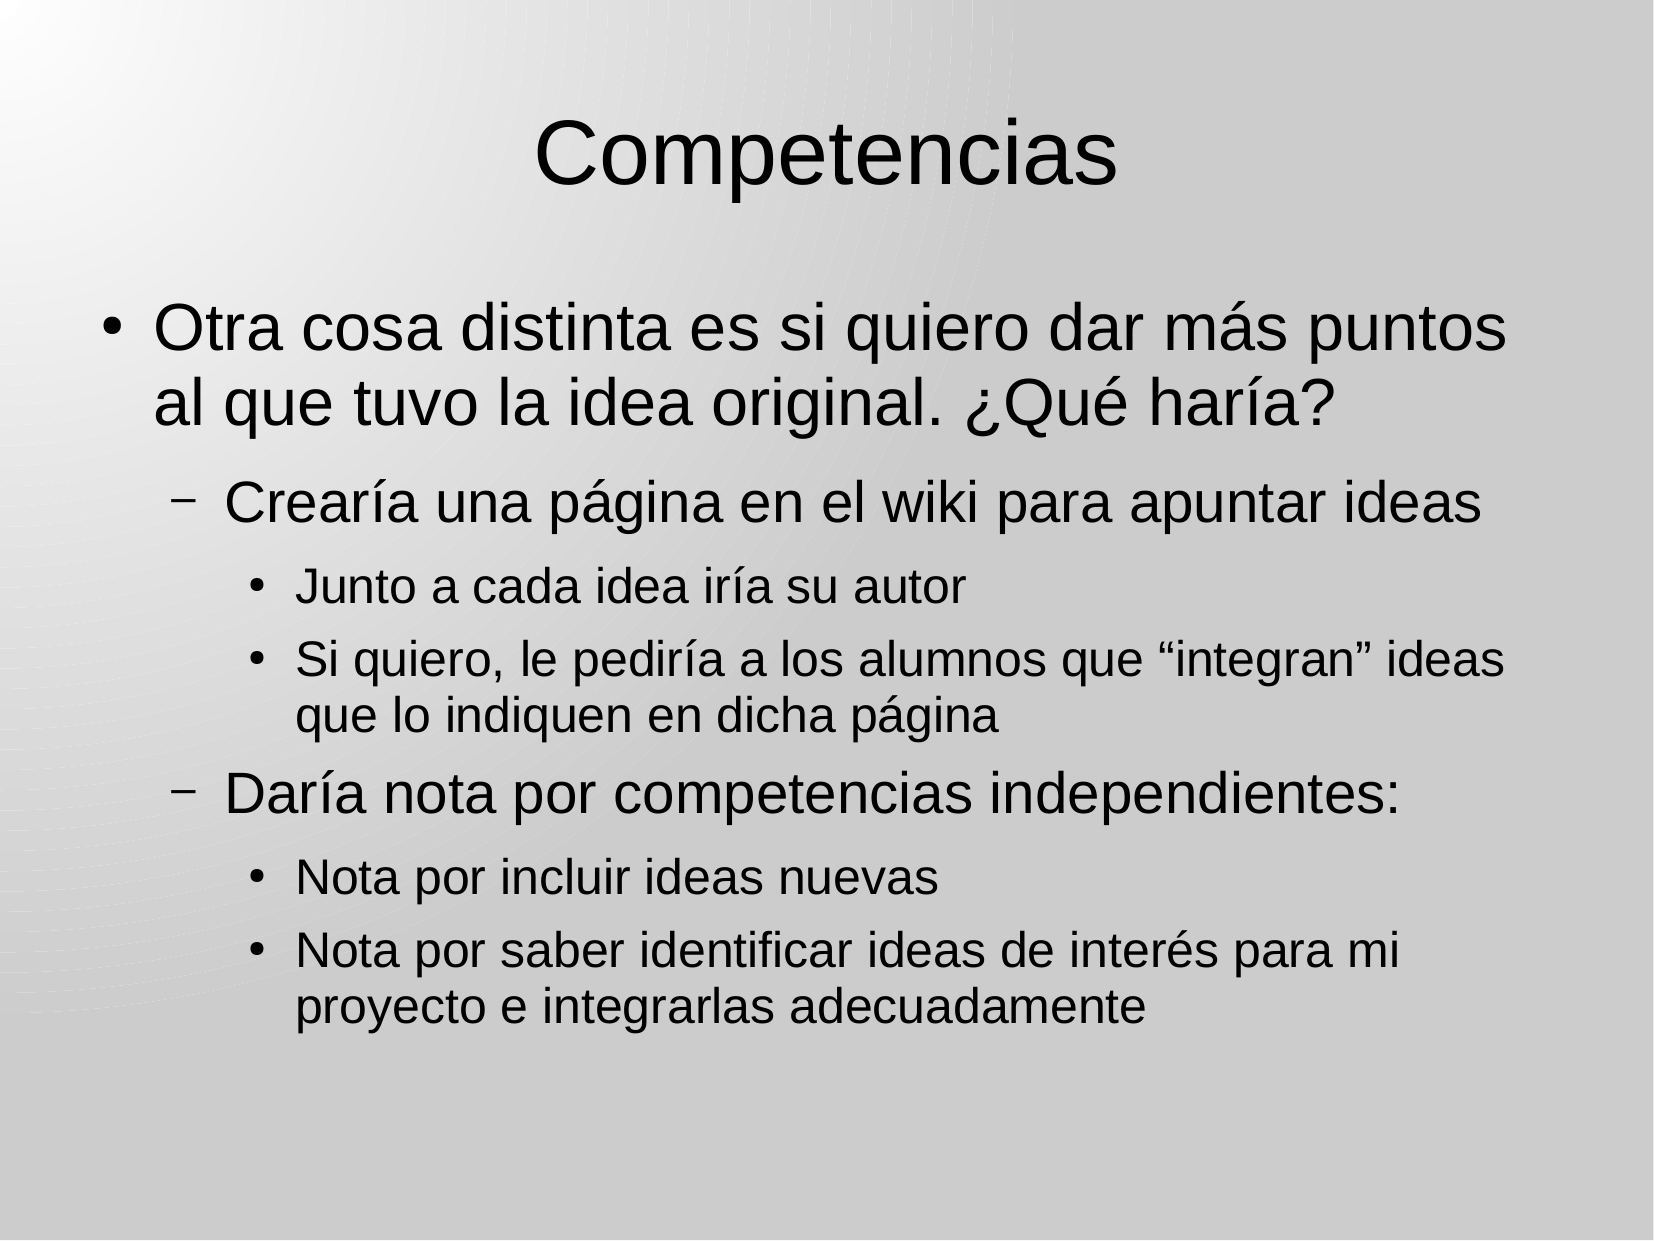

# Competencias
Otra cosa distinta es si quiero dar más puntos al que tuvo la idea original. ¿Qué haría?
Crearía una página en el wiki para apuntar ideas
Junto a cada idea iría su autor
Si quiero, le pediría a los alumnos que “integran” ideas que lo indiquen en dicha página
Daría nota por competencias independientes:
Nota por incluir ideas nuevas
Nota por saber identificar ideas de interés para mi proyecto e integrarlas adecuadamente